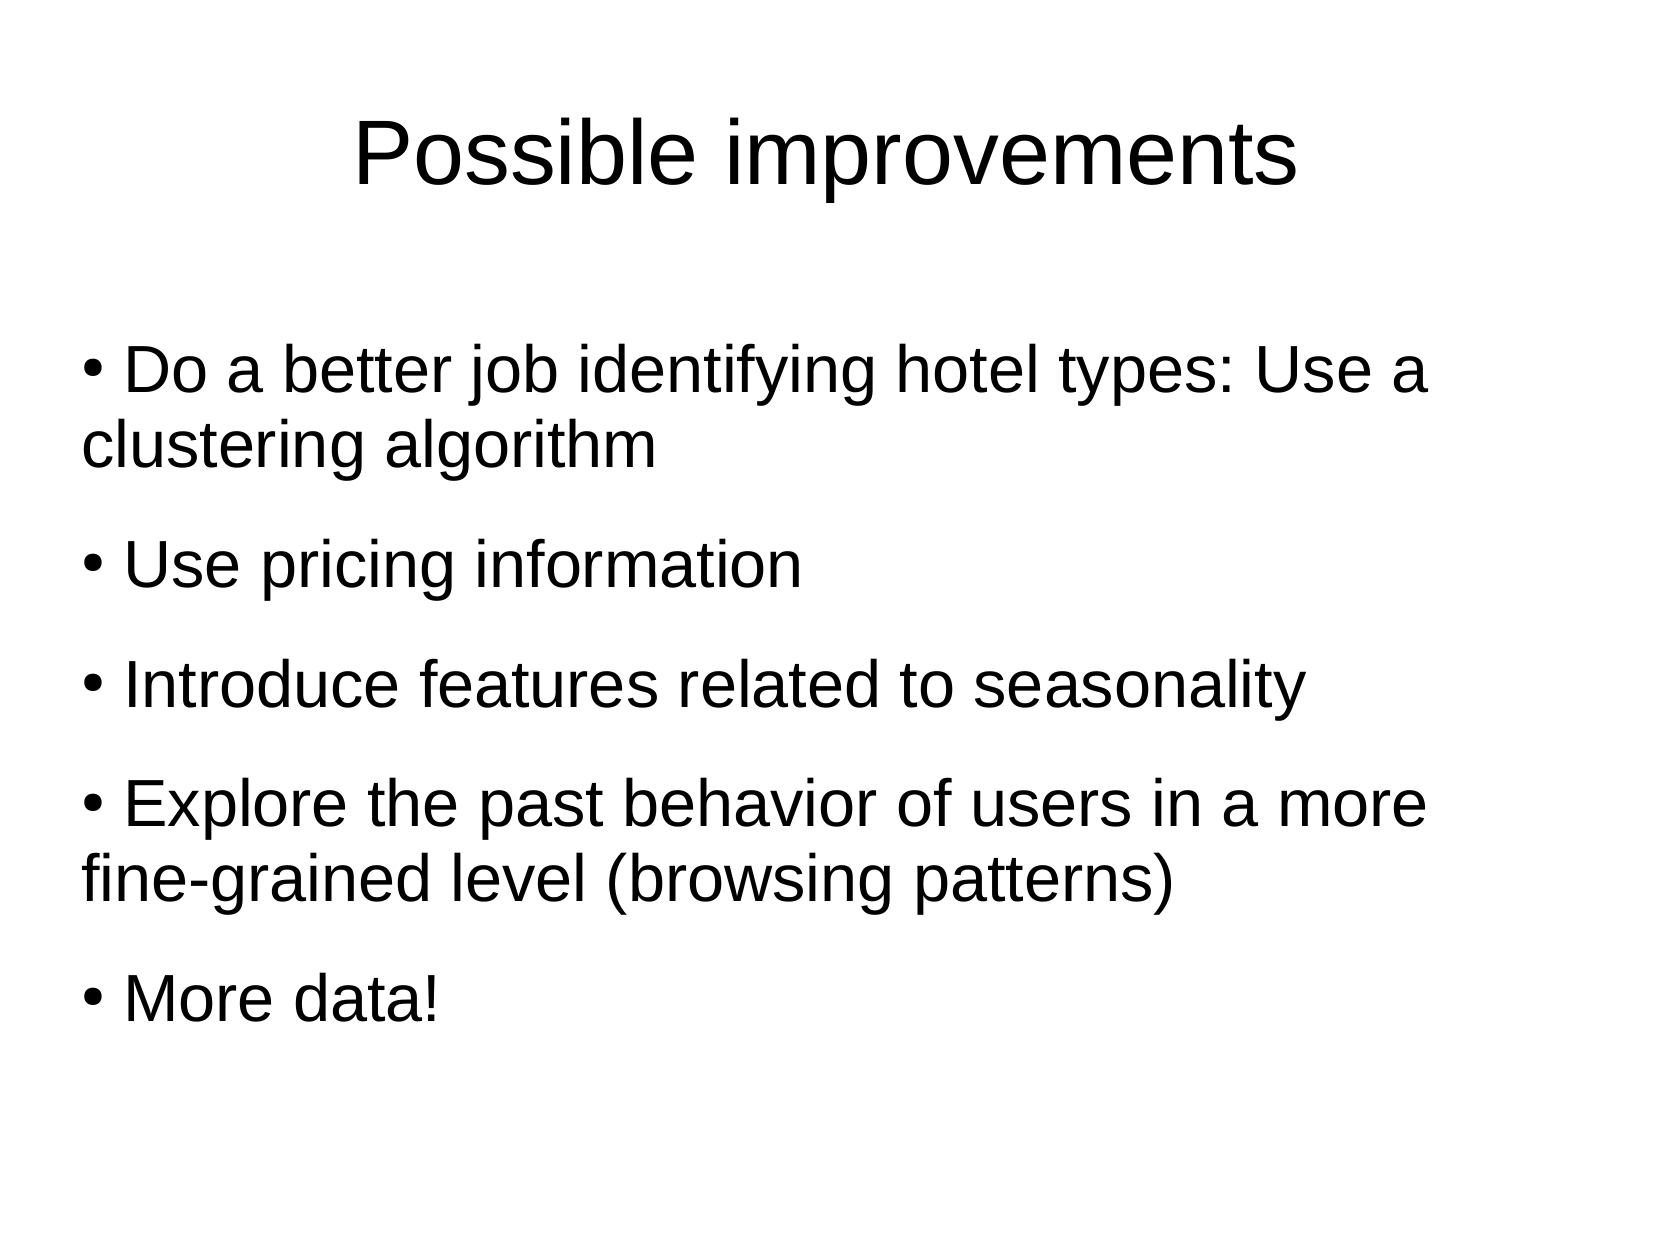

# Possible improvements
 Do a better job identifying hotel types: Use a clustering algorithm
 Use pricing information
 Introduce features related to seasonality
 Explore the past behavior of users in a more fine-grained level (browsing patterns)
 More data!